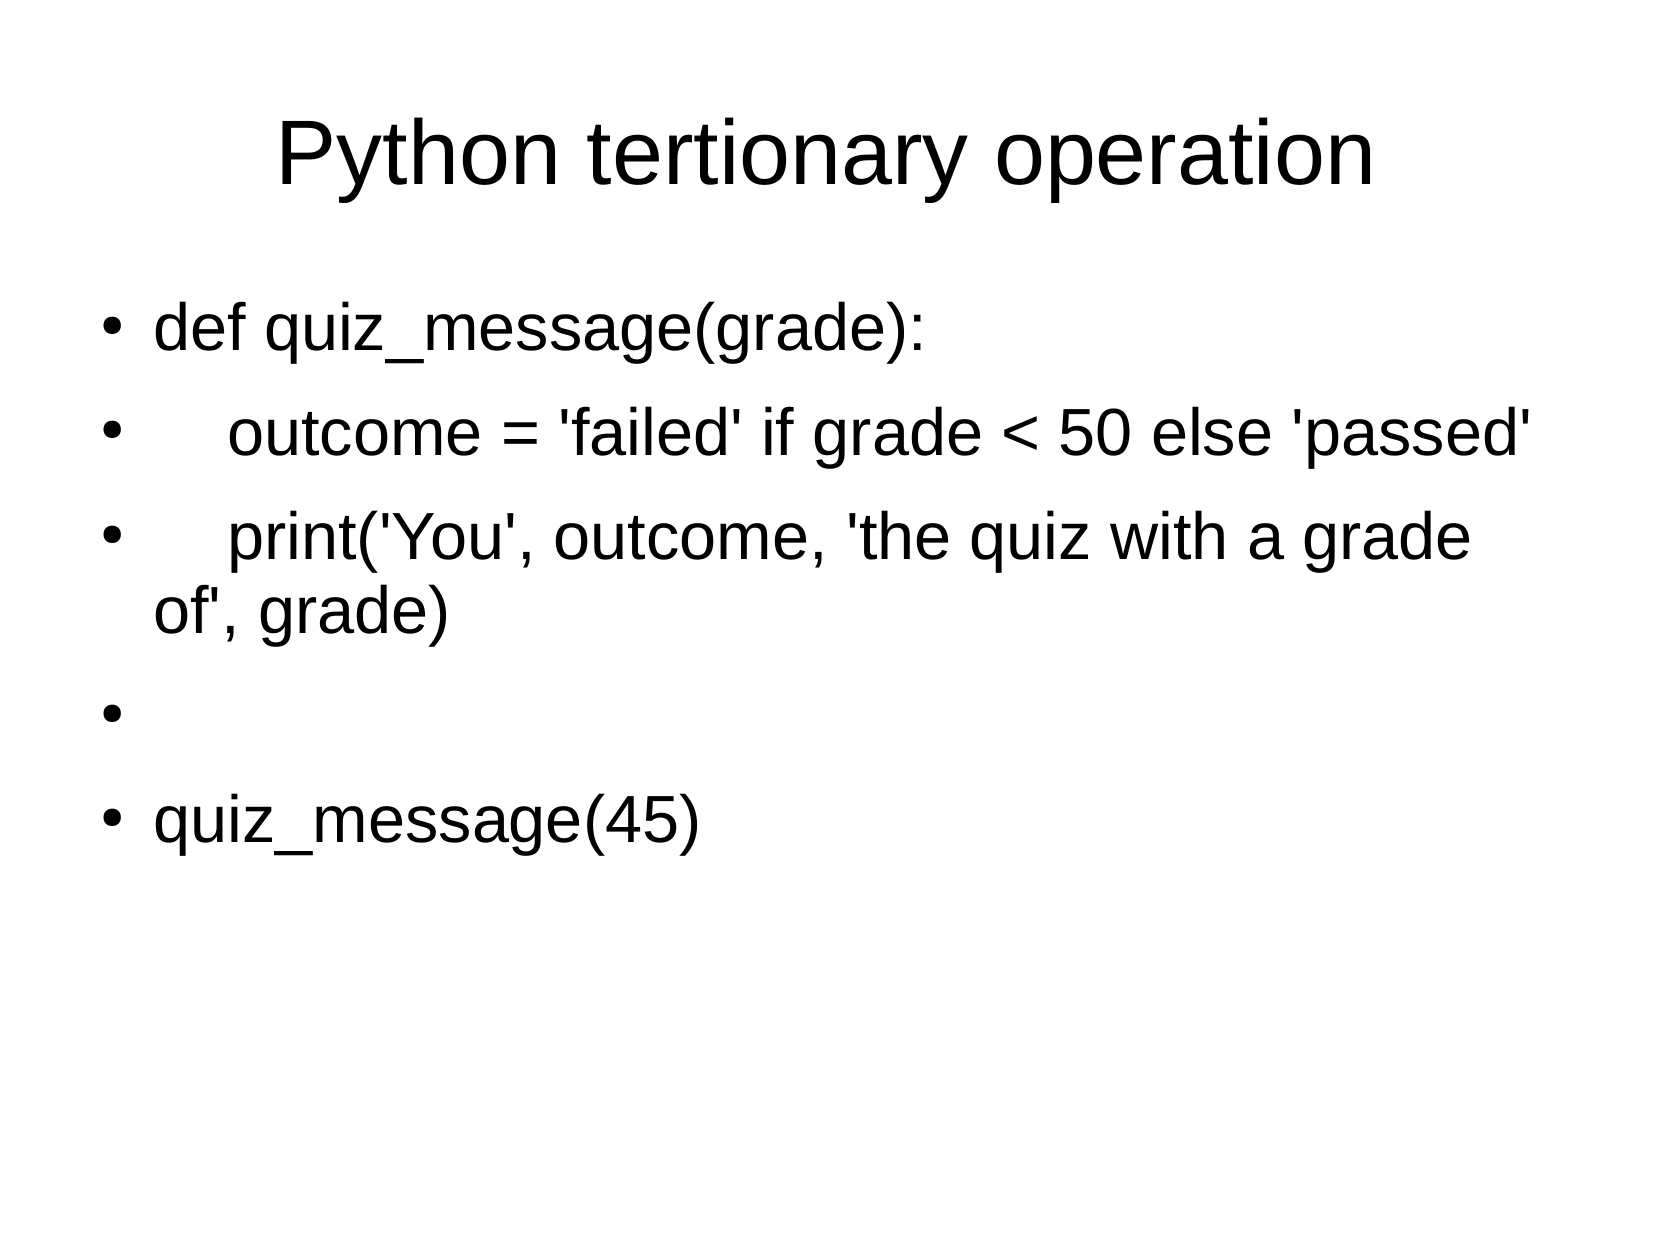

# Python tertionary operation
def quiz_message(grade):
 outcome = 'failed' if grade < 50 else 'passed'
 print('You', outcome, 'the quiz with a grade of', grade)
quiz_message(45)